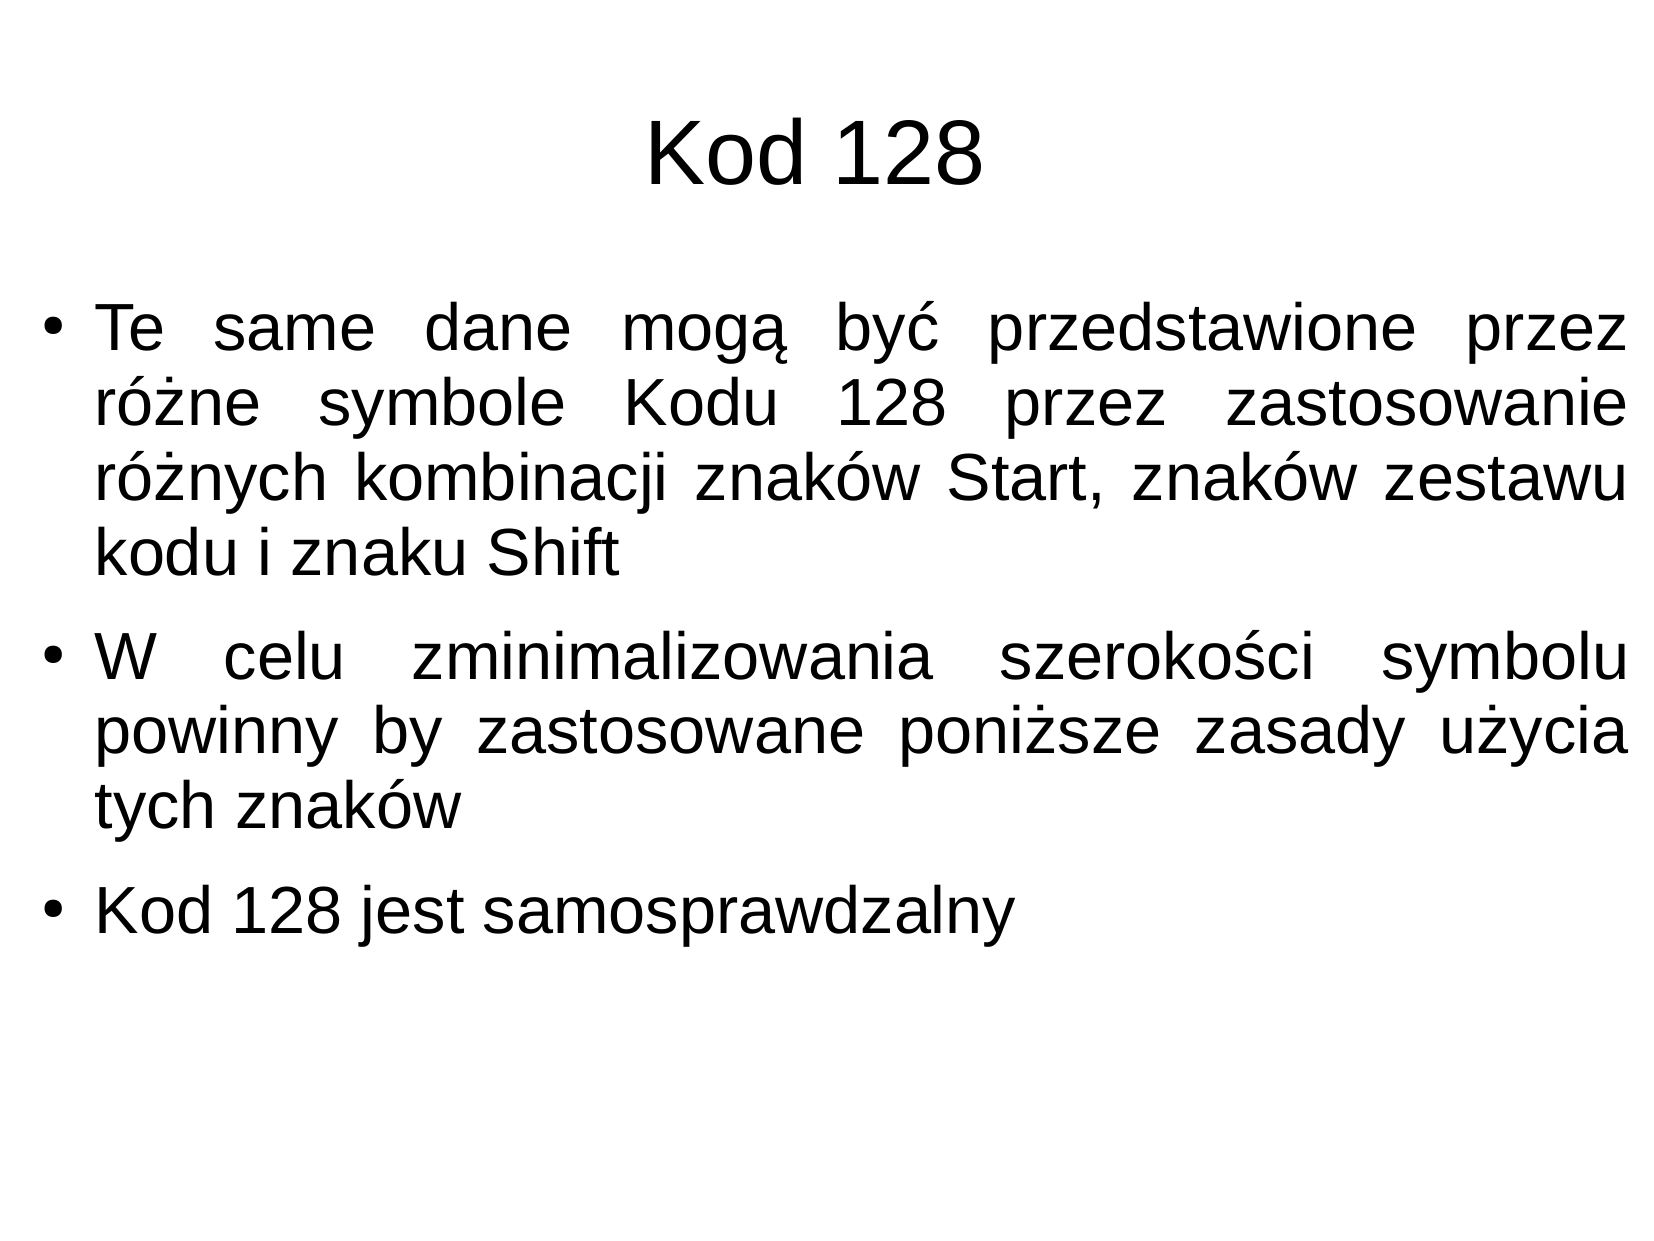

# Kod 128
Te same dane mogą być przedstawione przez różne symbole Kodu 128 przez zastosowanie różnych kombinacji znaków Start, znaków zestawu kodu i znaku Shift
W celu zminimalizowania szerokości symbolu powinny by zastosowane poniższe zasady użycia tych znaków
Kod 128 jest samosprawdzalny